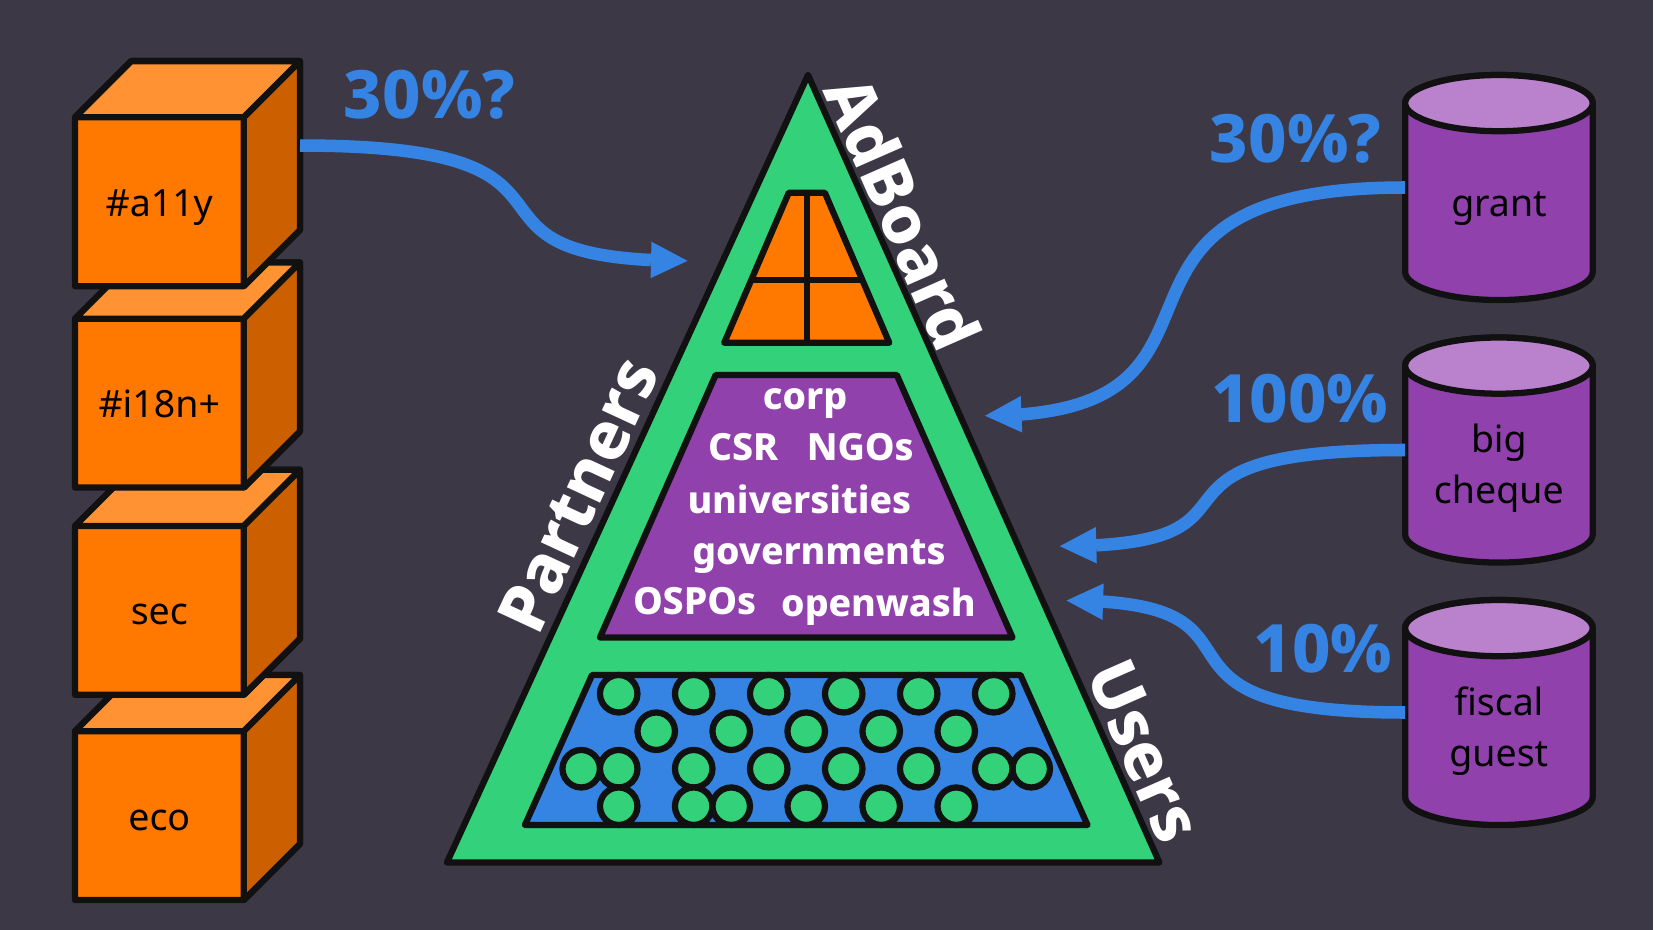

30%?
#a11y
grant
30%?
# AdBoard
#i18n+
big
cheque
100%
corp
CSR
NGOs
Partners
sec
universities
governments
OSPOs
openwash
fiscal
guest
10%
eco
Users